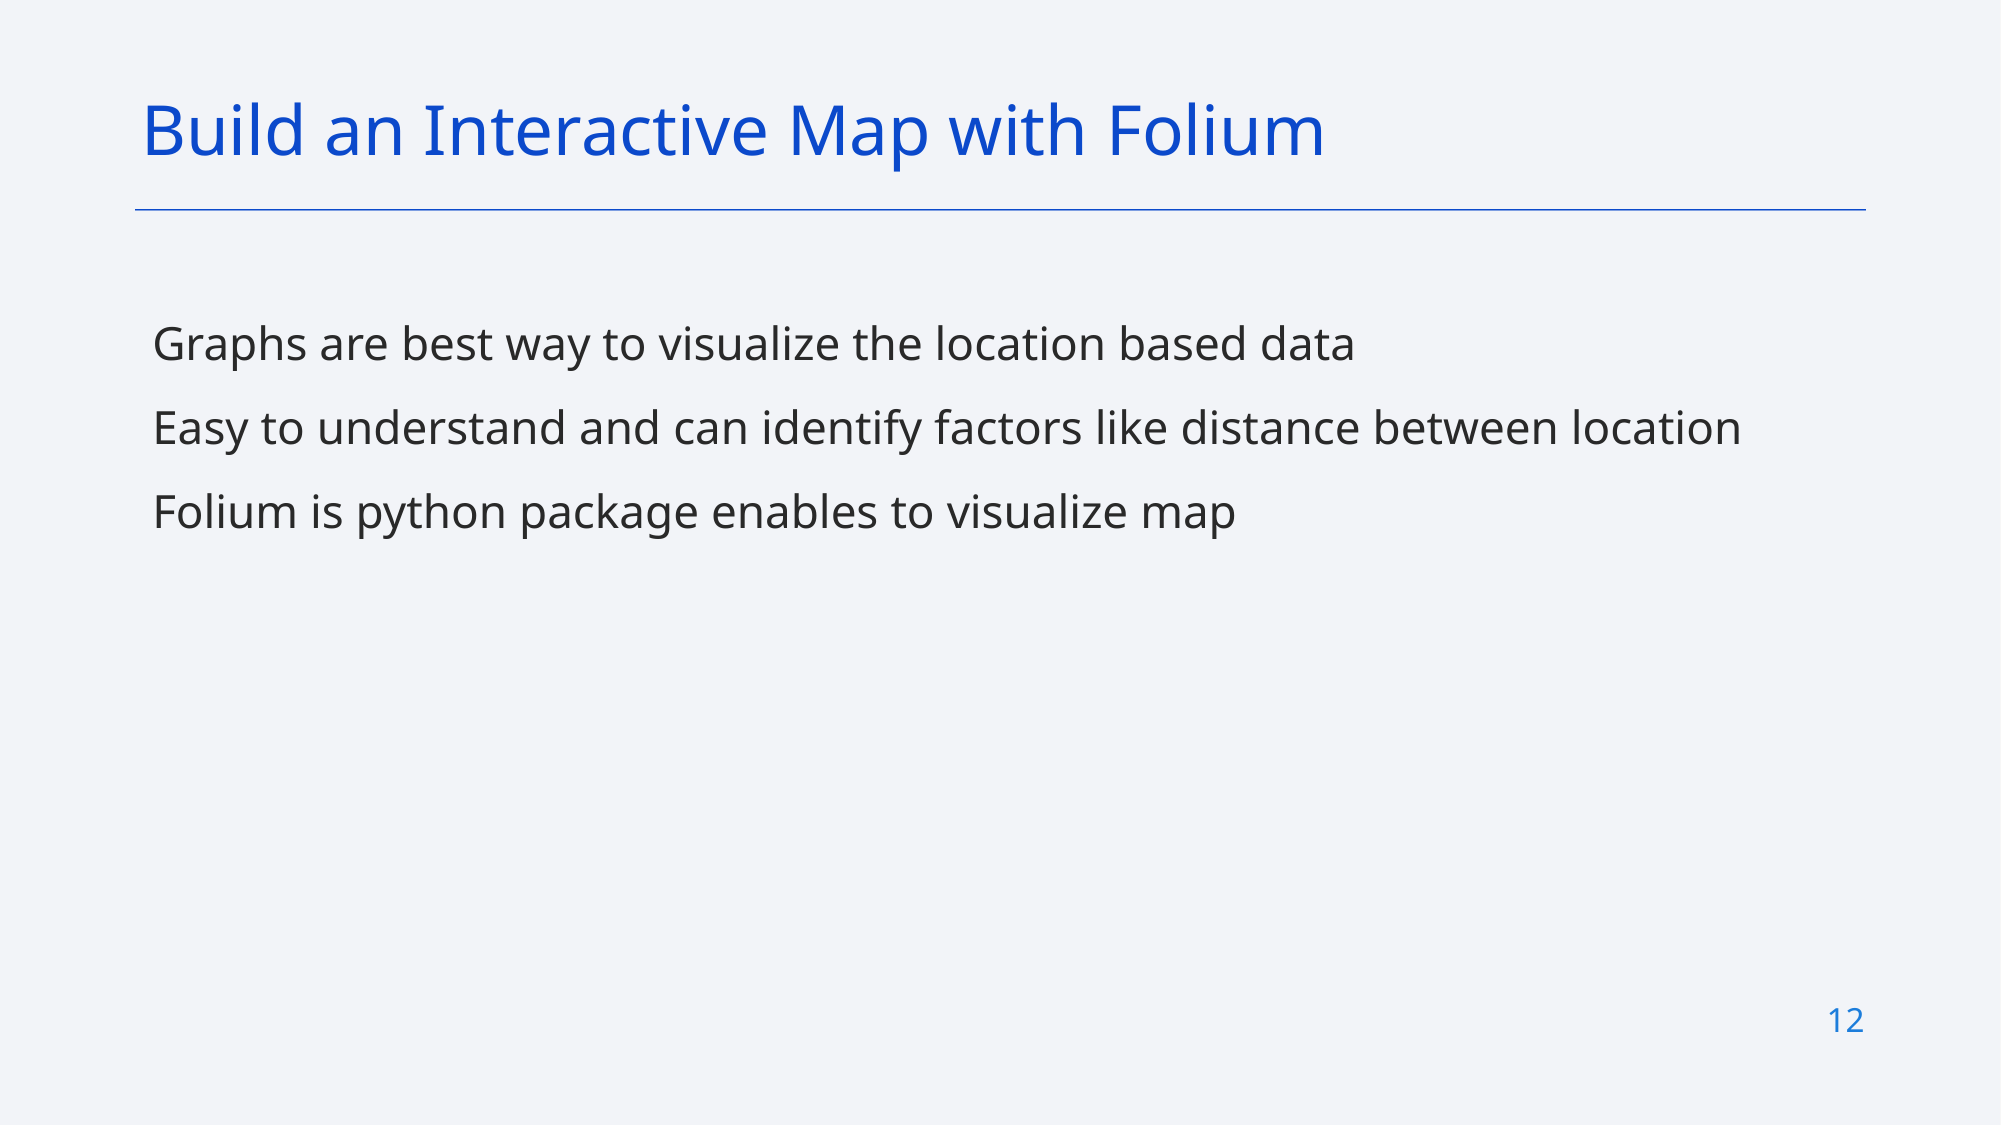

Build an Interactive Map with Folium
# Graphs are best way to visualize the location based data
Easy to understand and can identify factors like distance between location
Folium is python package enables to visualize map
12